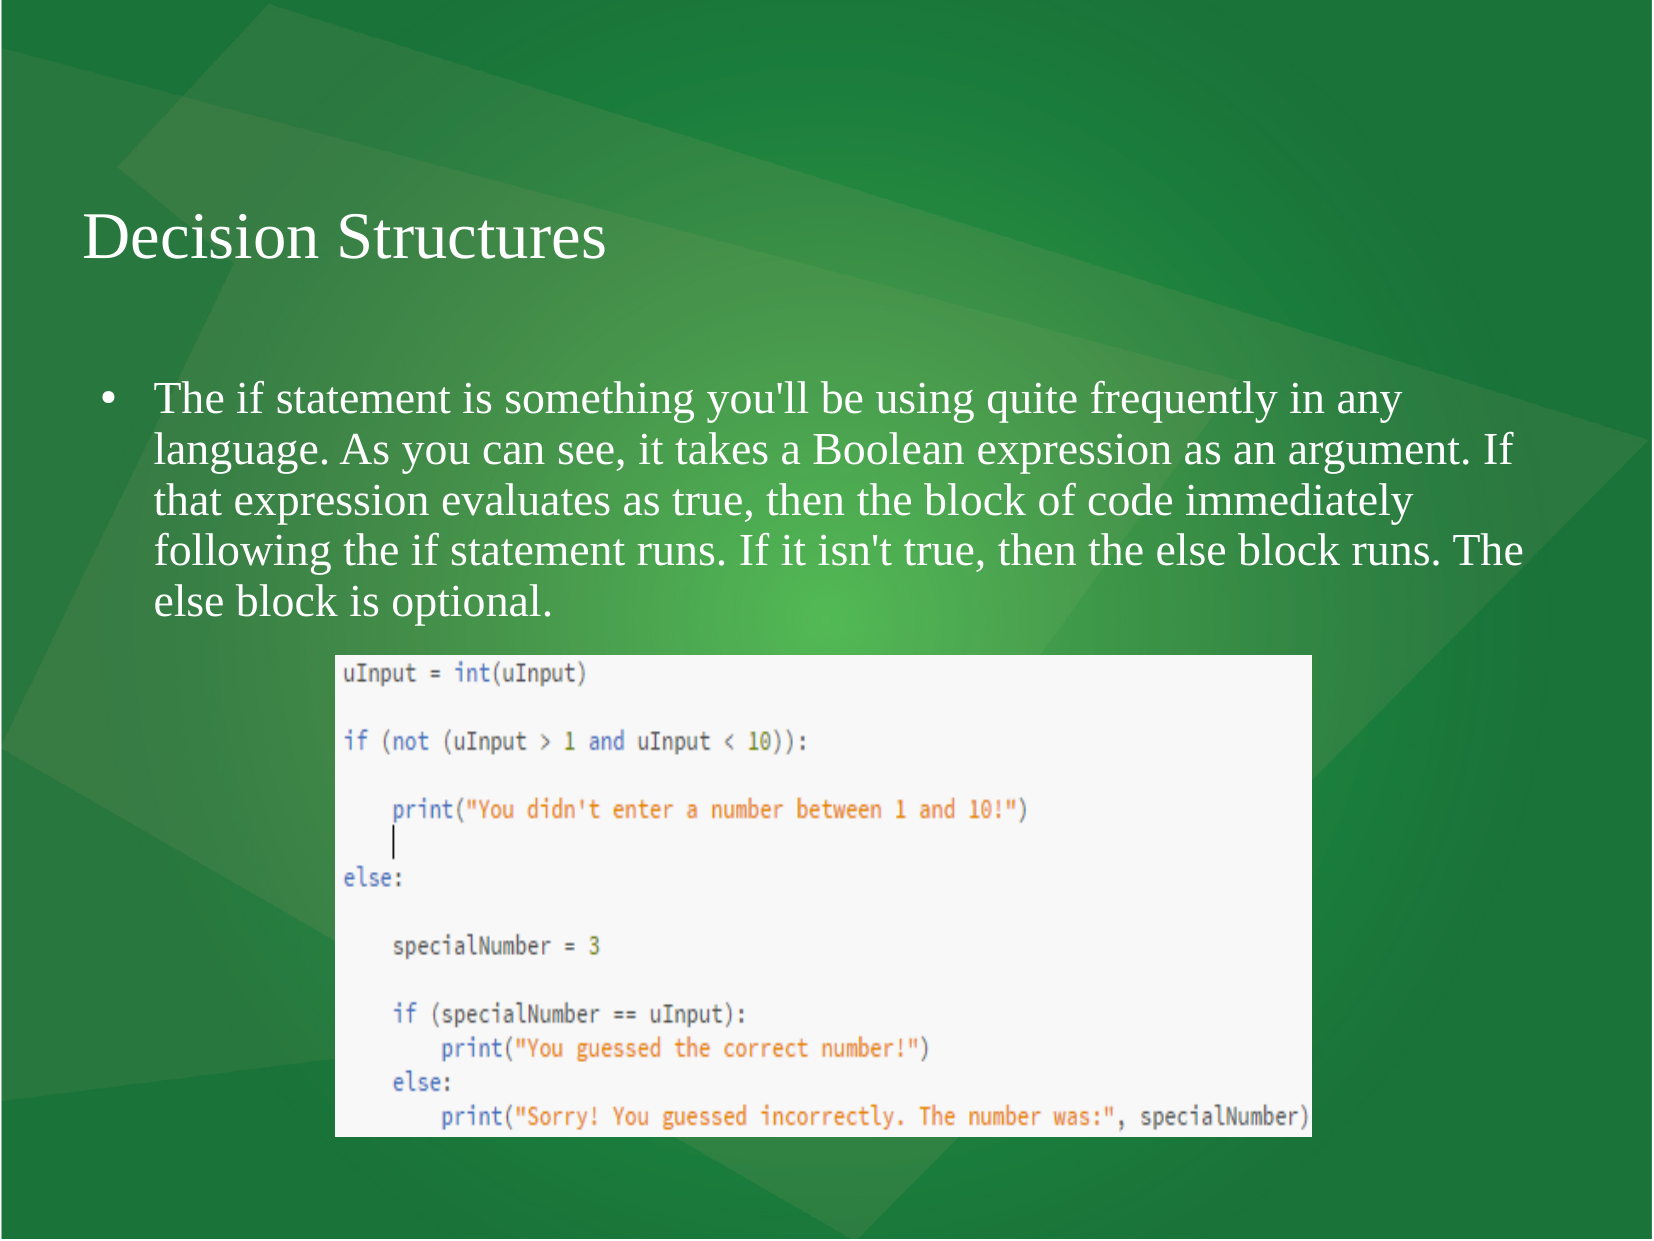

# Decision Structures
The if statement is something you'll be using quite frequently in any language. As you can see, it takes a Boolean expression as an argument. If that expression evaluates as true, then the block of code immediately following the if statement runs. If it isn't true, then the else block runs. The else block is optional.